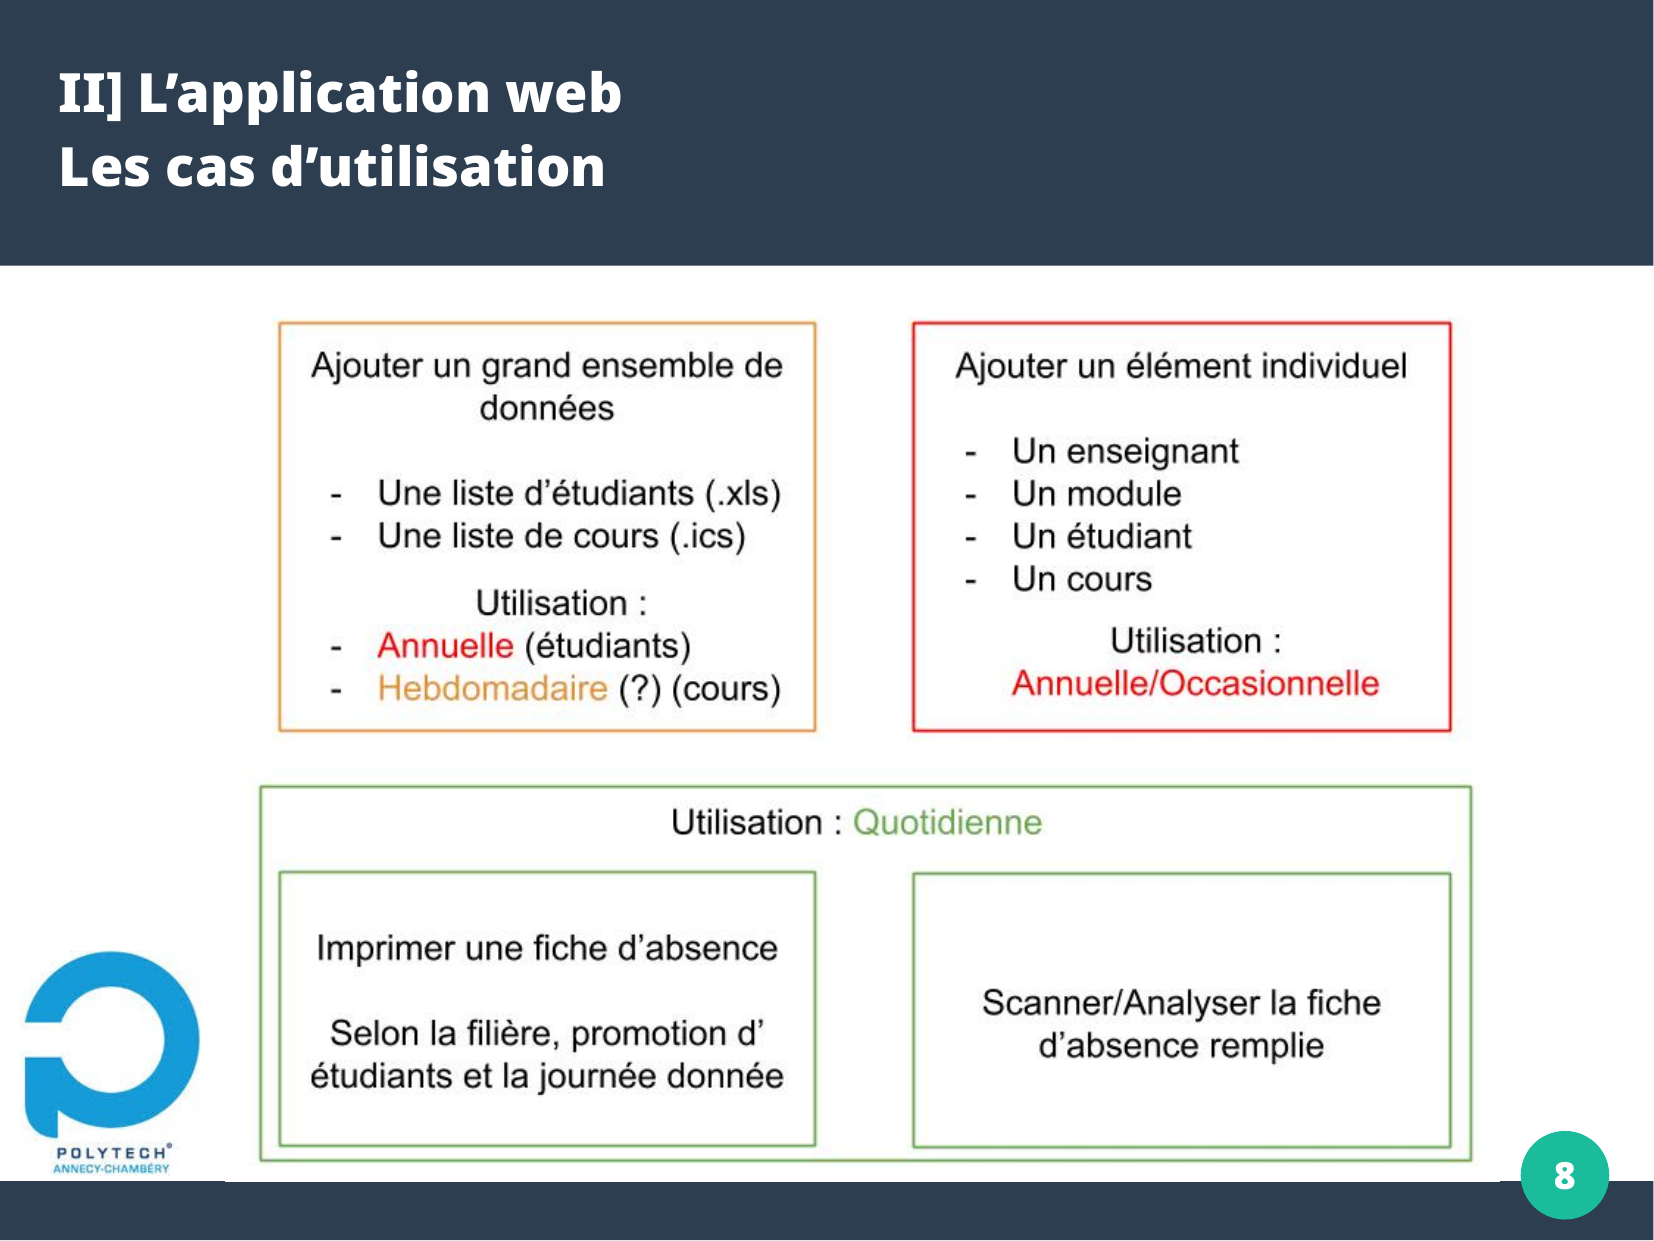

# II] L’application web Les cas d’utilisation
8